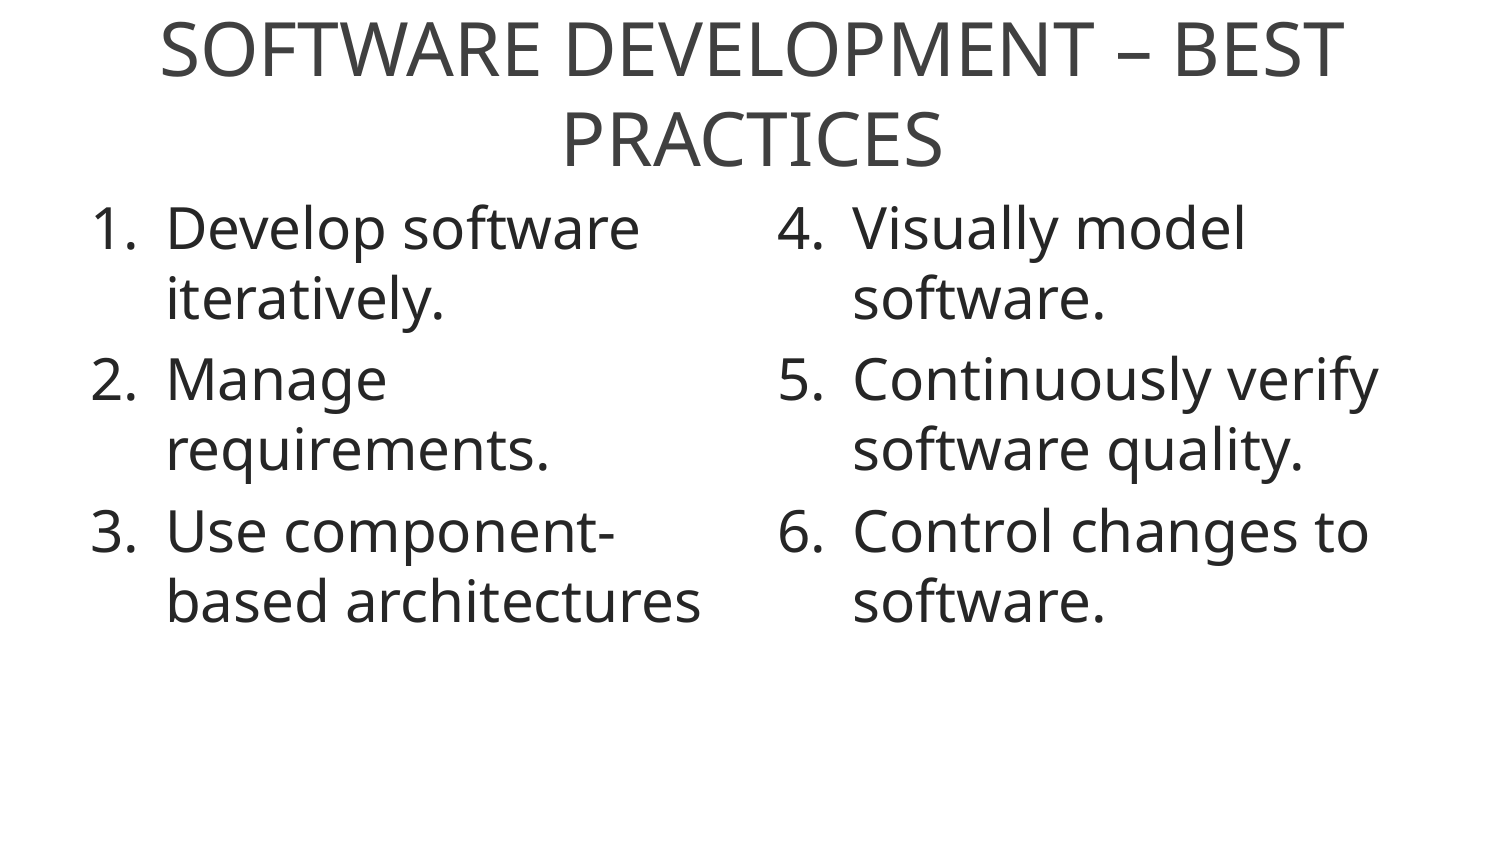

# Software development – best practices
Develop software iteratively.
Manage requirements.
Use component-based architectures
Visually model software.
Continuously verify software quality.
Control changes to software.